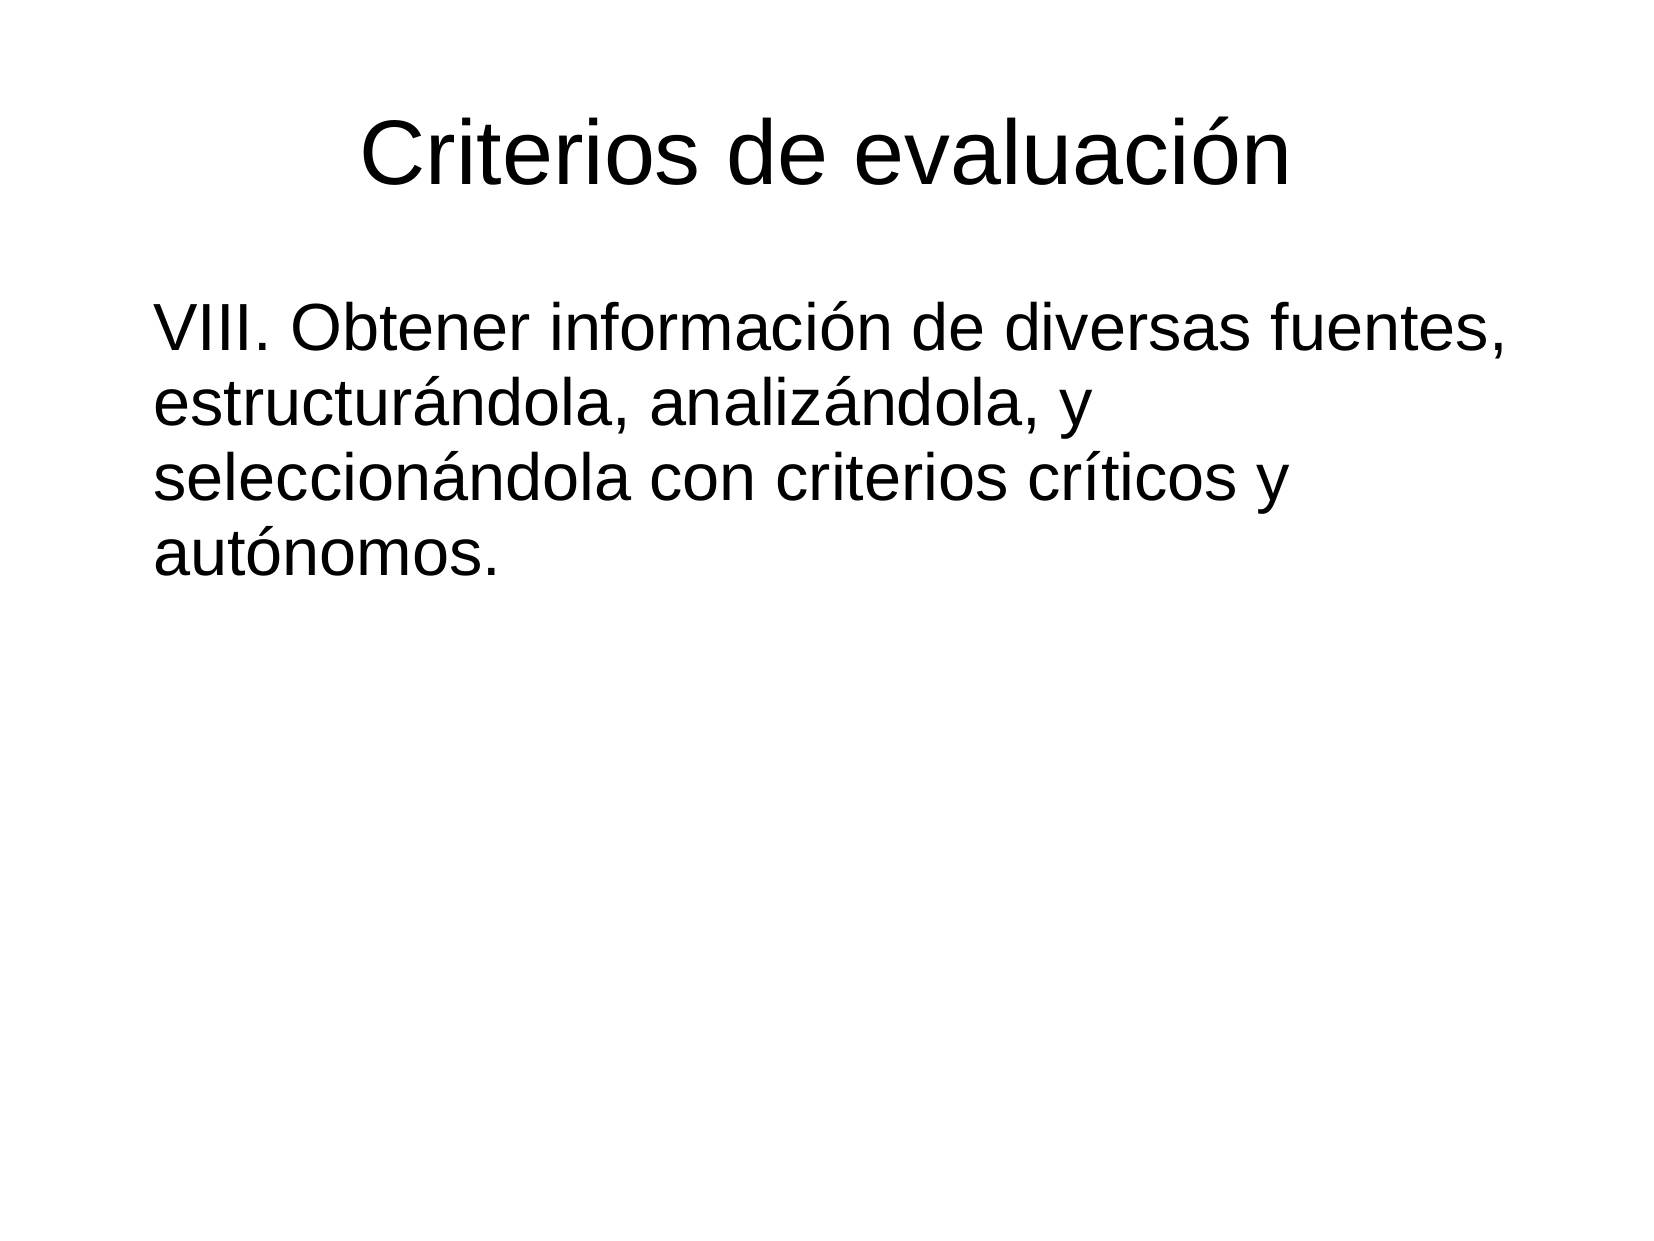

# Criterios de evaluación
VIII. Obtener información de diversas fuentes, estructurándola, analizándola, y seleccionándola con criterios críticos y autónomos.